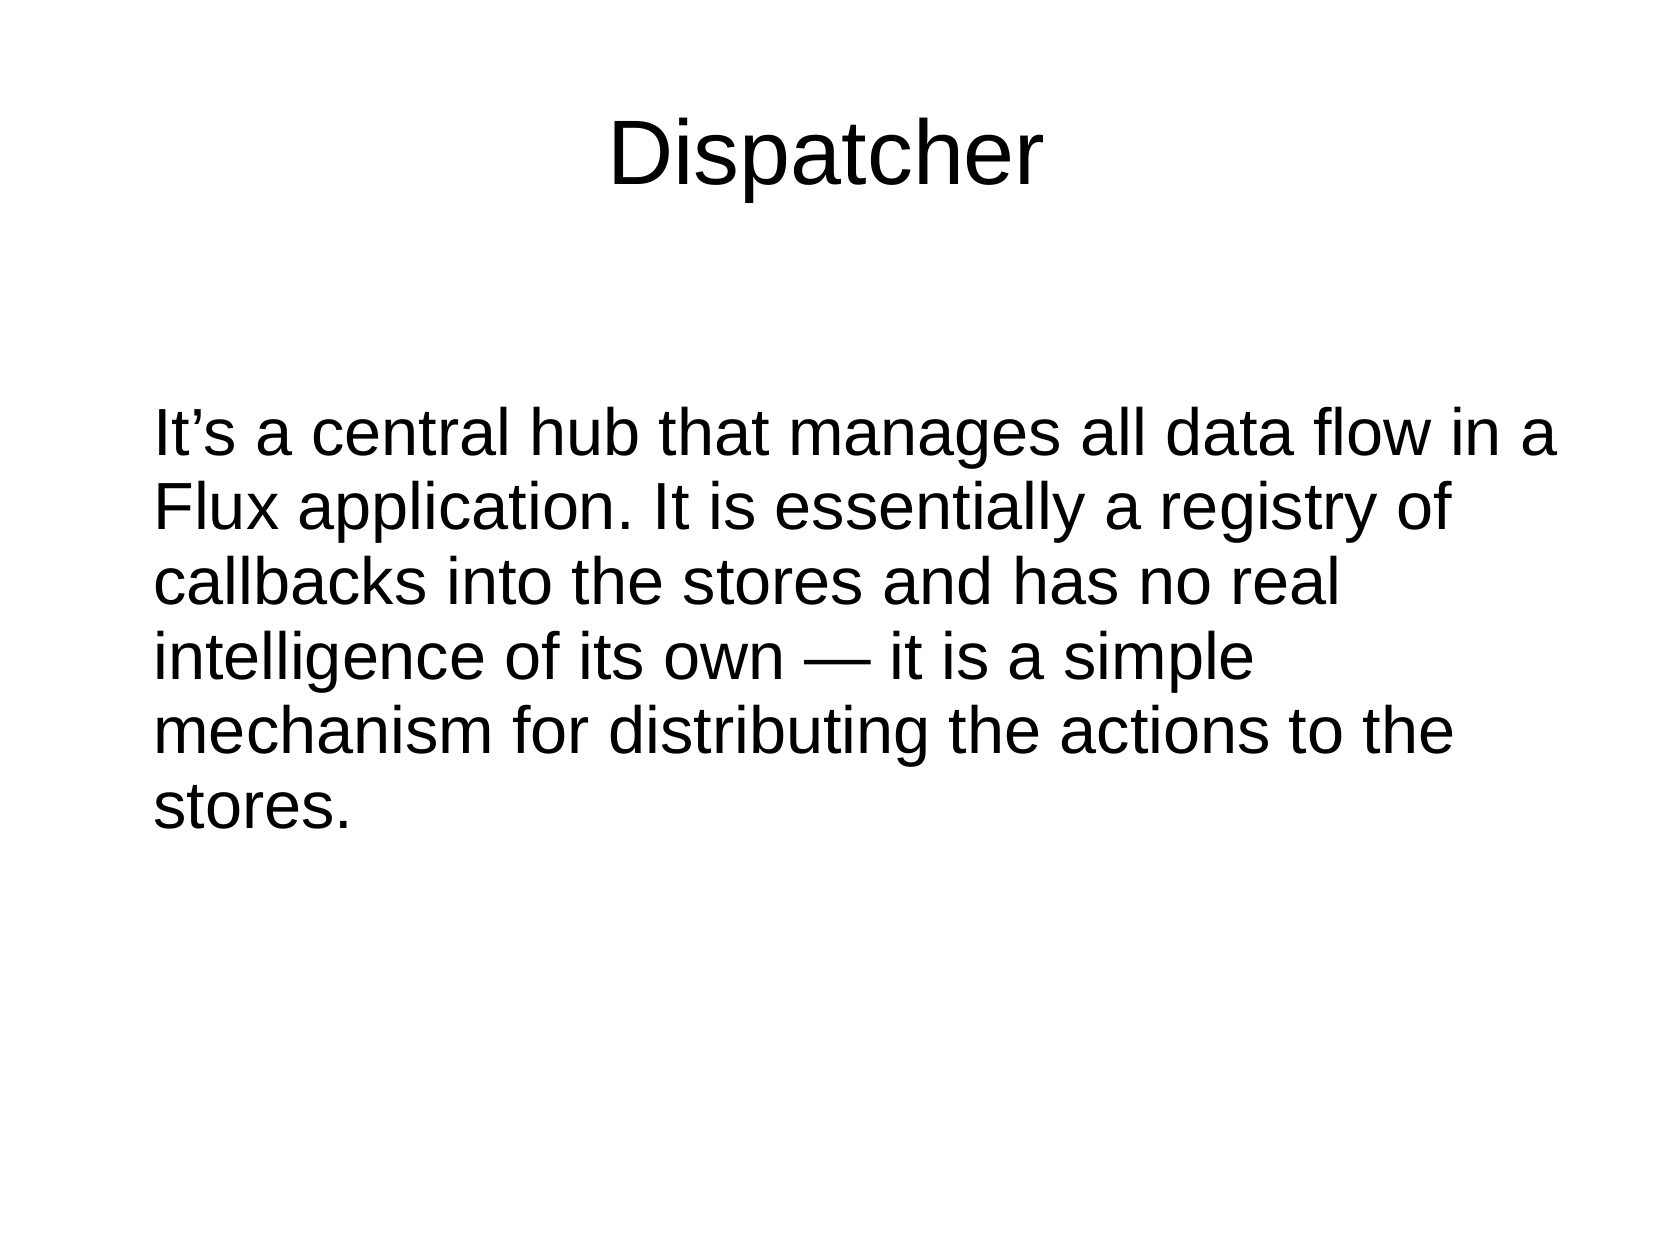

# Dispatcher
It’s a central hub that manages all data flow in a Flux application. It is essentially a registry of callbacks into the stores and has no real intelligence of its own — it is a simple mechanism for distributing the actions to the stores.